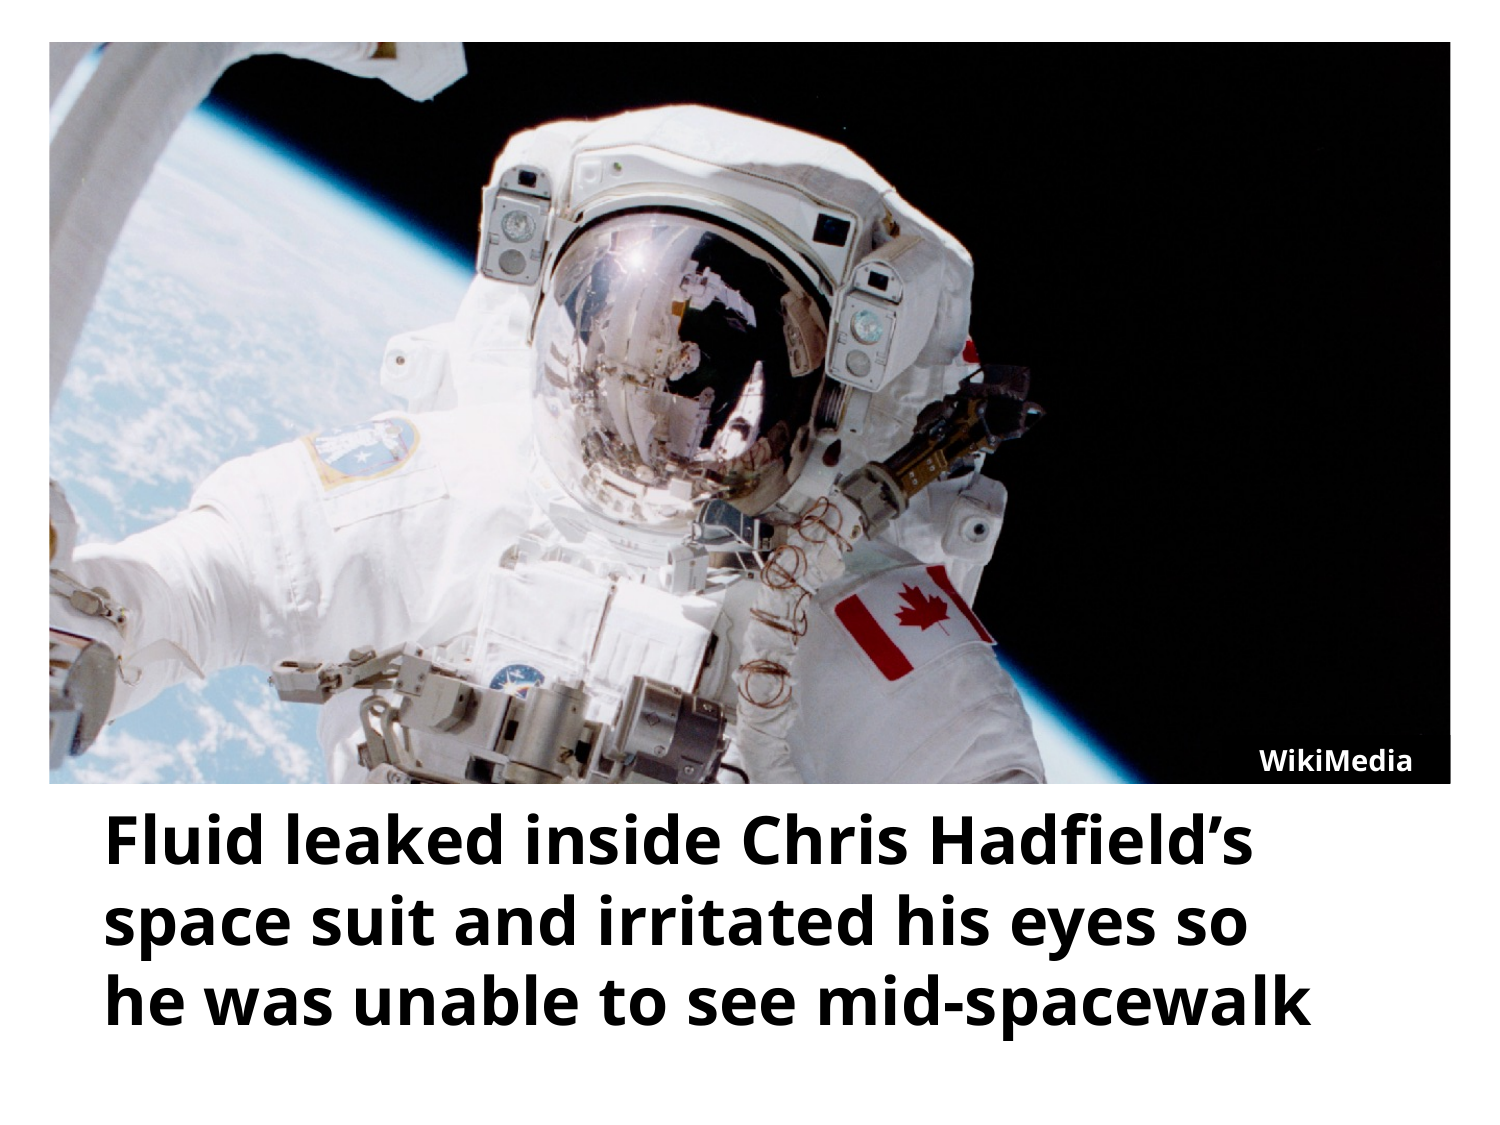

WikiMedia
Fluid leaked inside Chris Hadfield’s space suit and irritated his eyes so he was unable to see mid-spacewalk